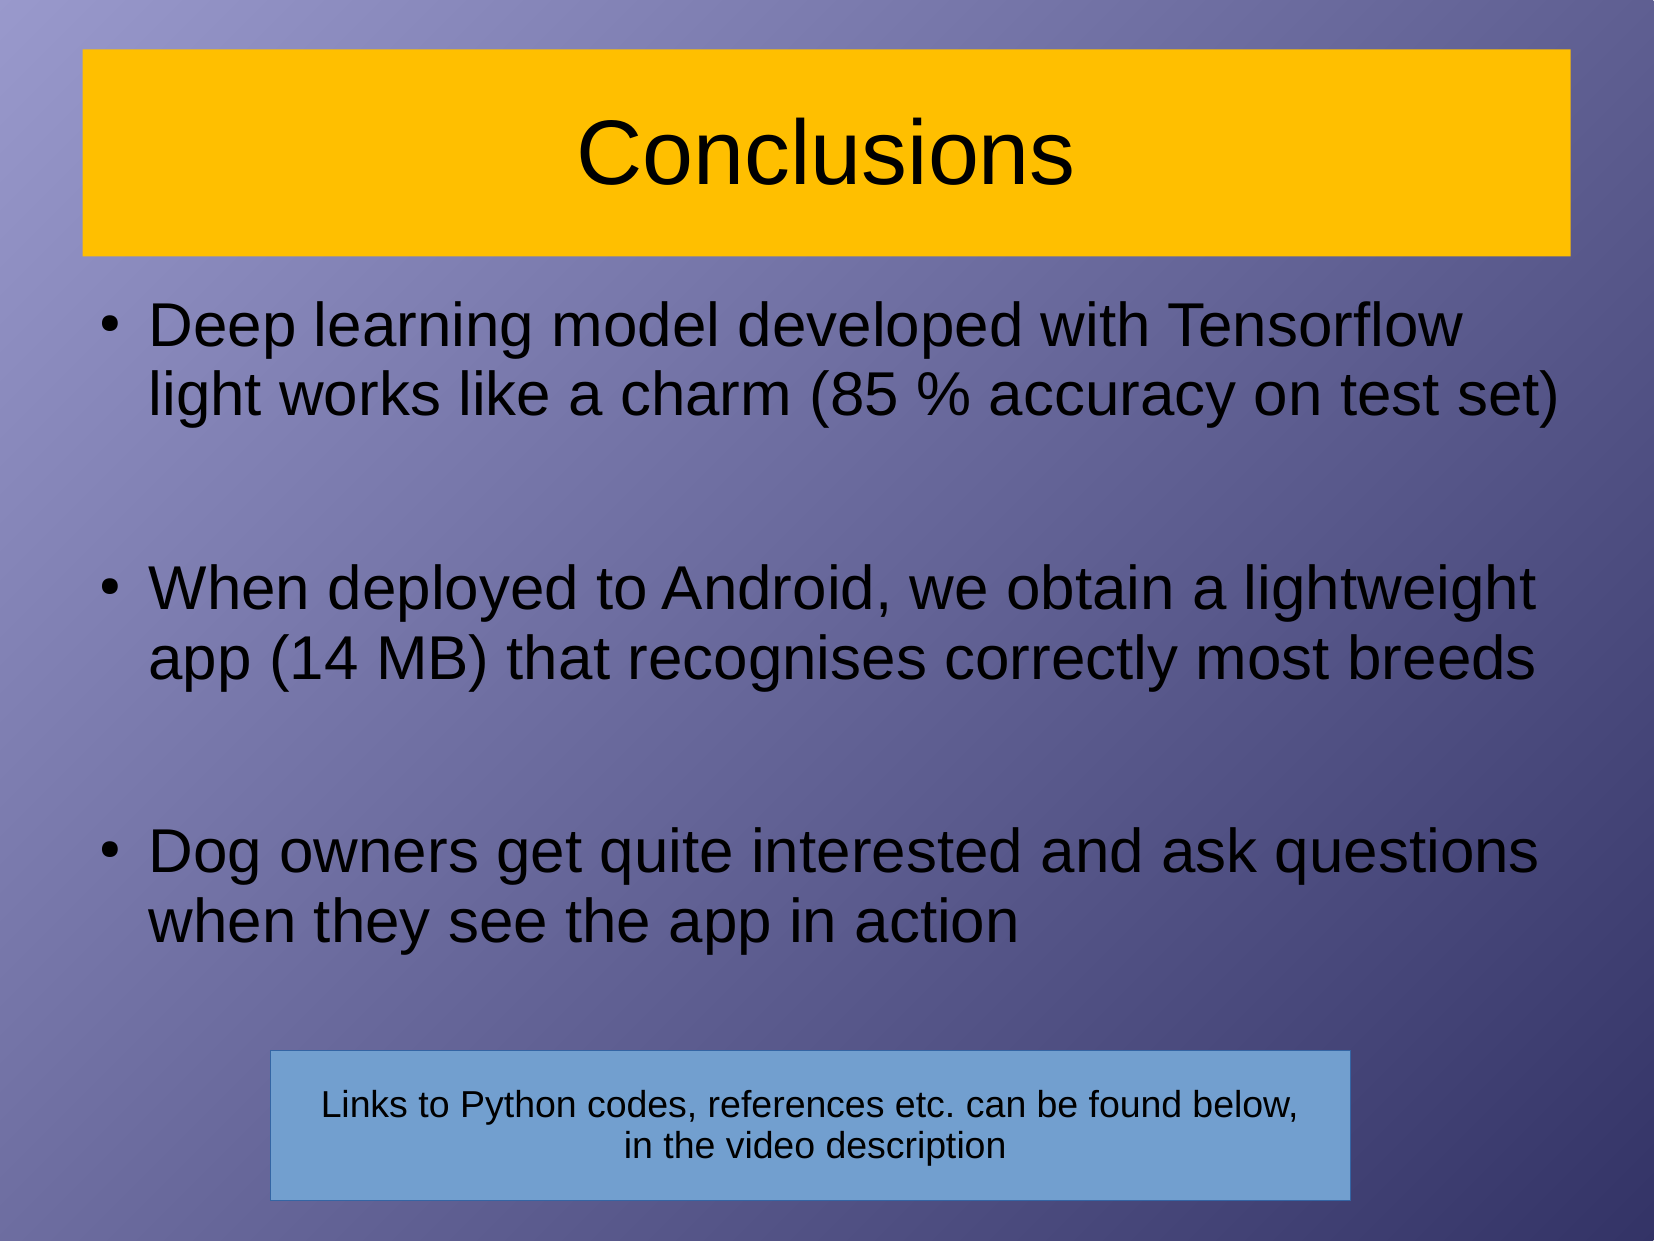

# Conclusions
Deep learning model developed with Tensorflow light works like a charm (85 % accuracy on test set)
When deployed to Android, we obtain a lightweight app (14 MB) that recognises correctly most breeds
Dog owners get quite interested and ask questions when they see the app in action
Links to Python codes, references etc. can be found below,
 in the video description